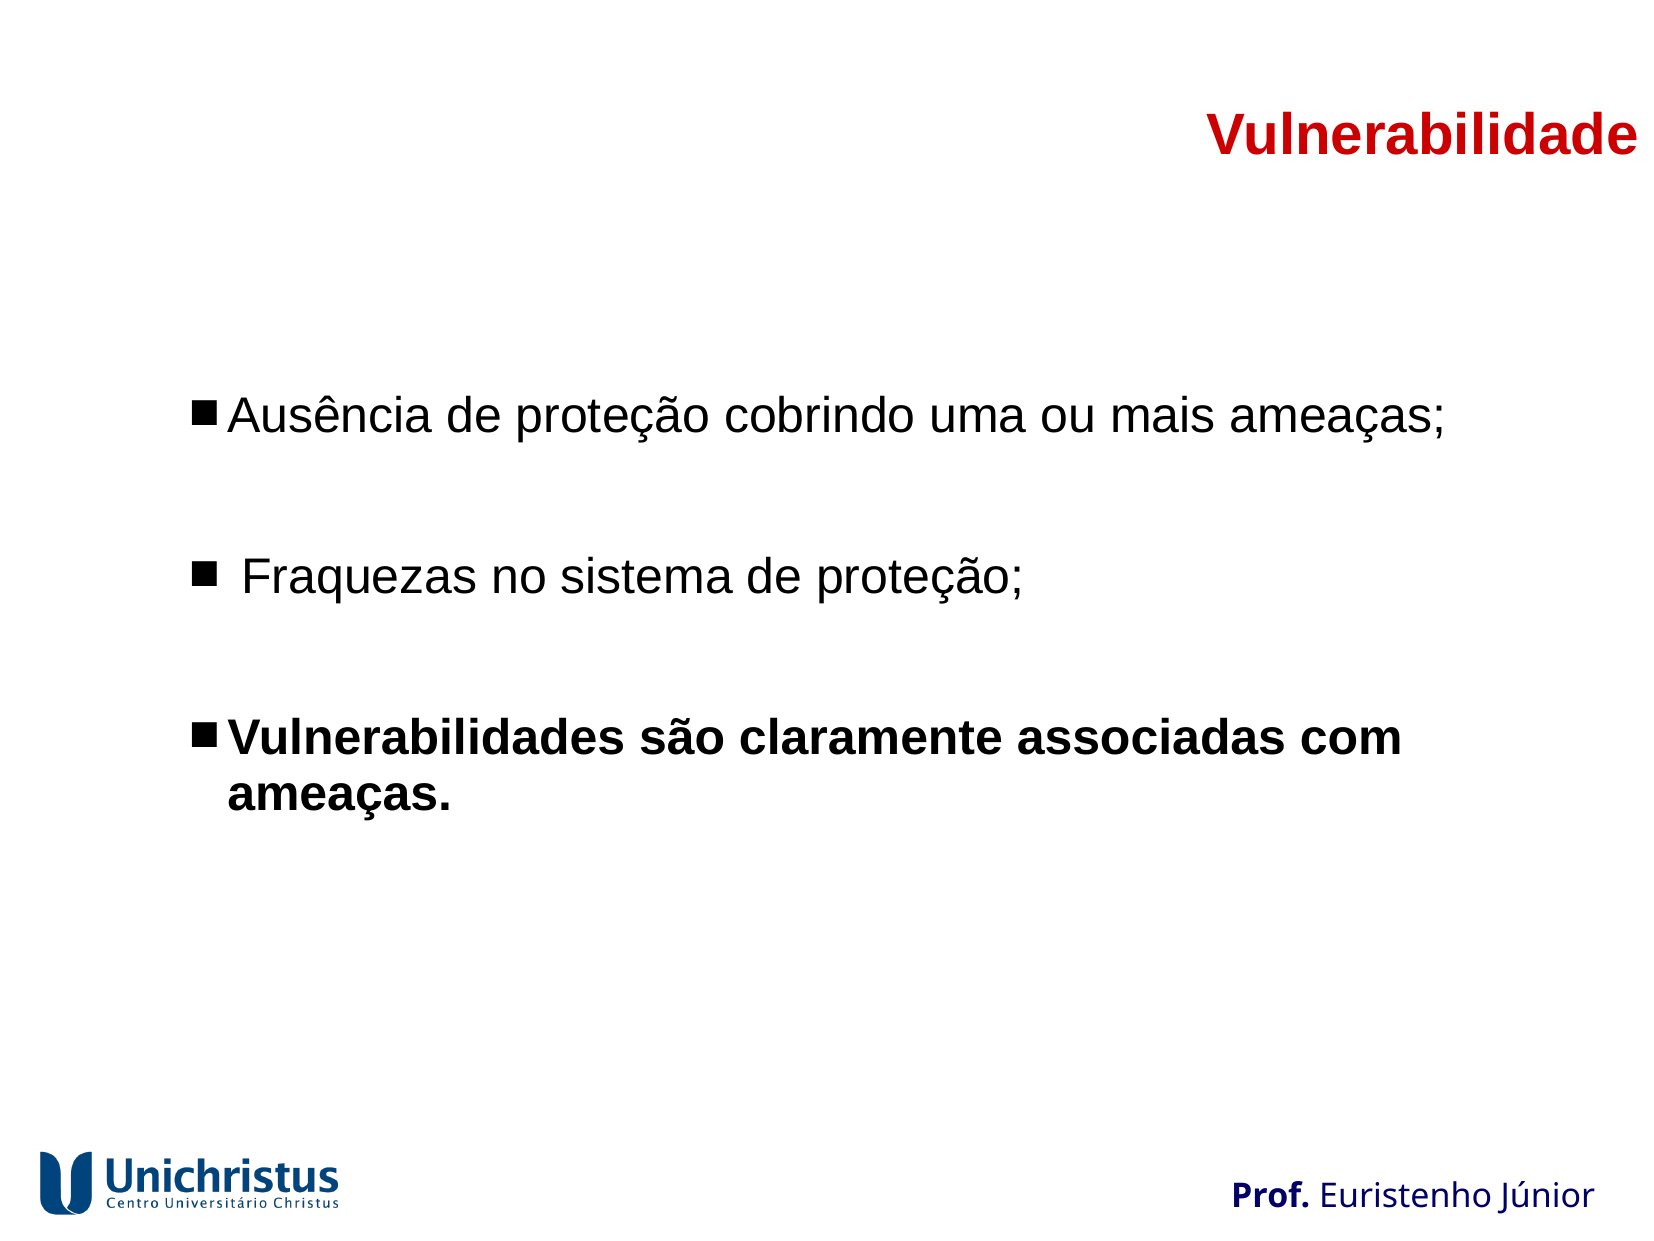

Vulnerabilidade
Ausência de proteção cobrindo uma ou mais ameaças;
 Fraquezas no sistema de proteção;
Vulnerabilidades são claramente associadas com ameaças.
Prof. Euristenho Júnior